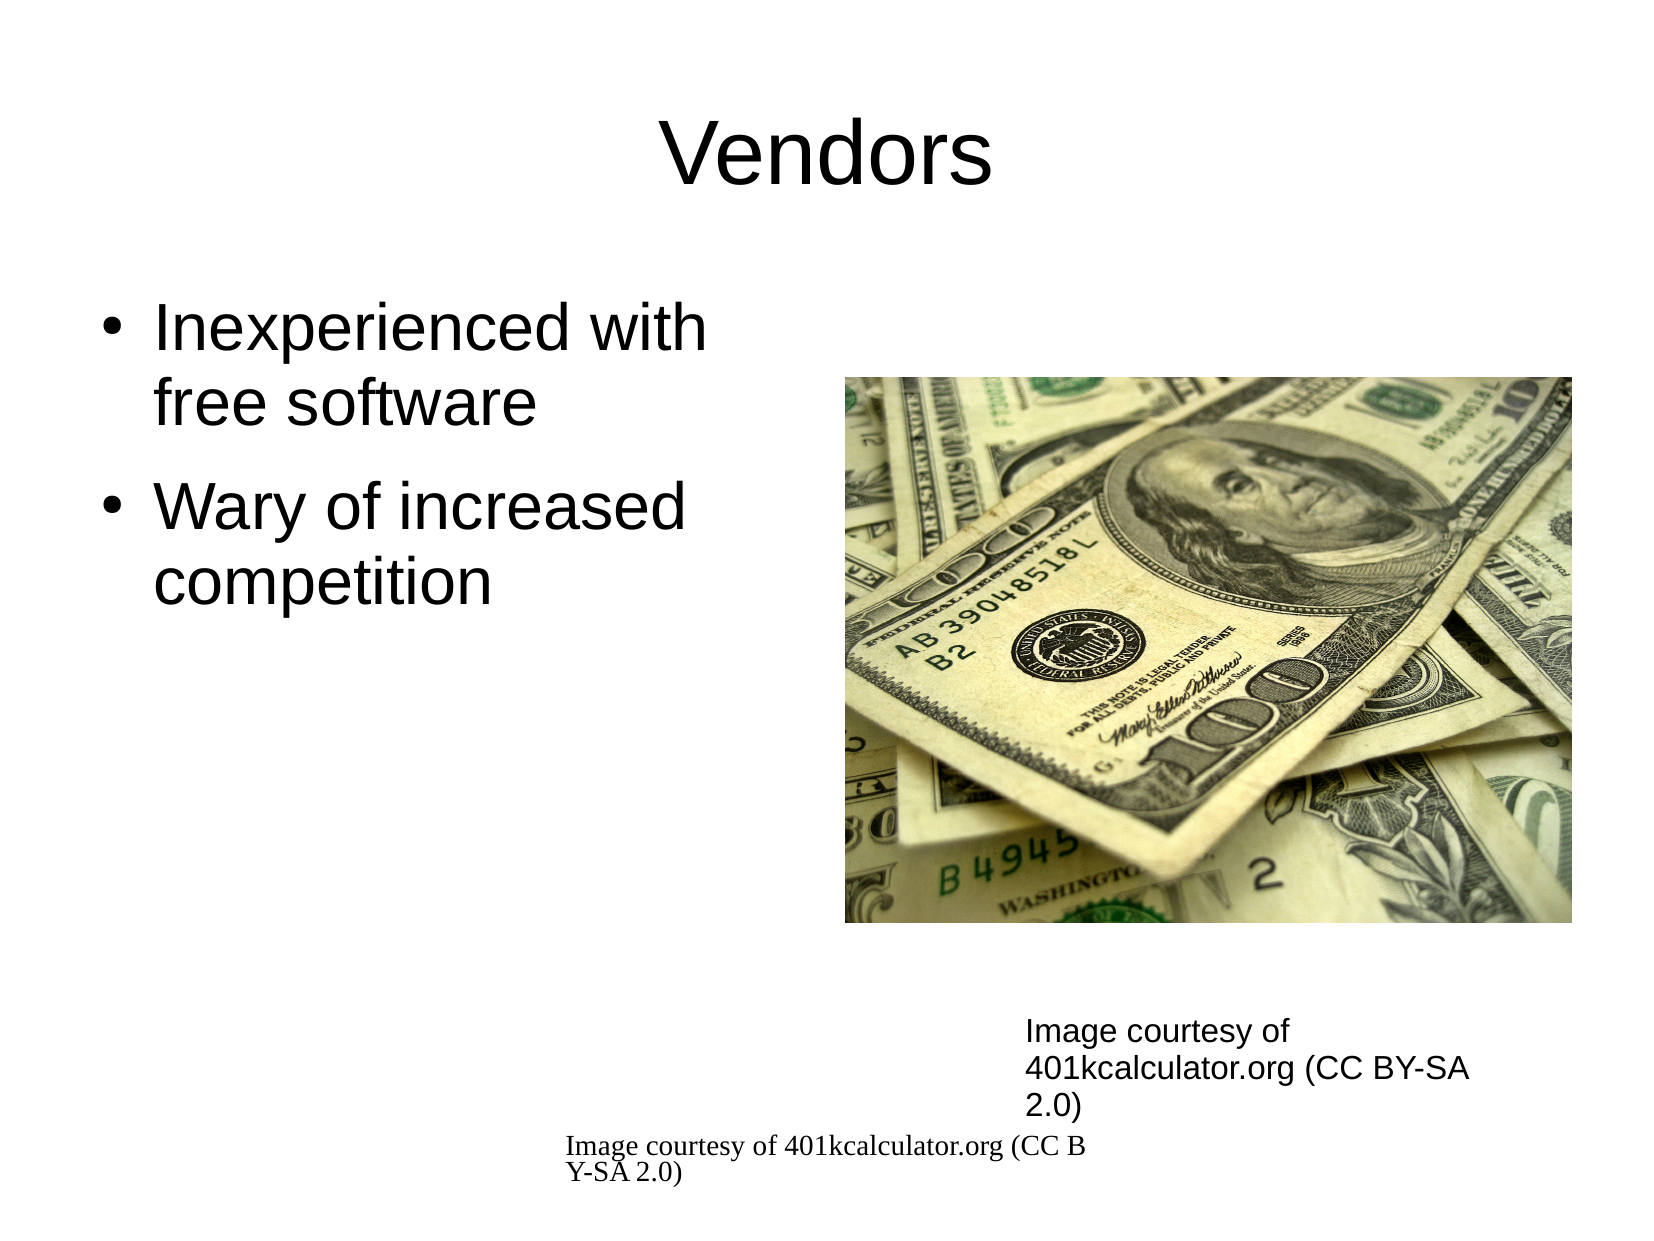

# Vendors
Inexperienced with free software
Wary of increased competition
Image courtesy of 401kcalculator.org (CC BY-SA 2.0)
Image courtesy of 401kcalculator.org (CC BY-SA 2.0)